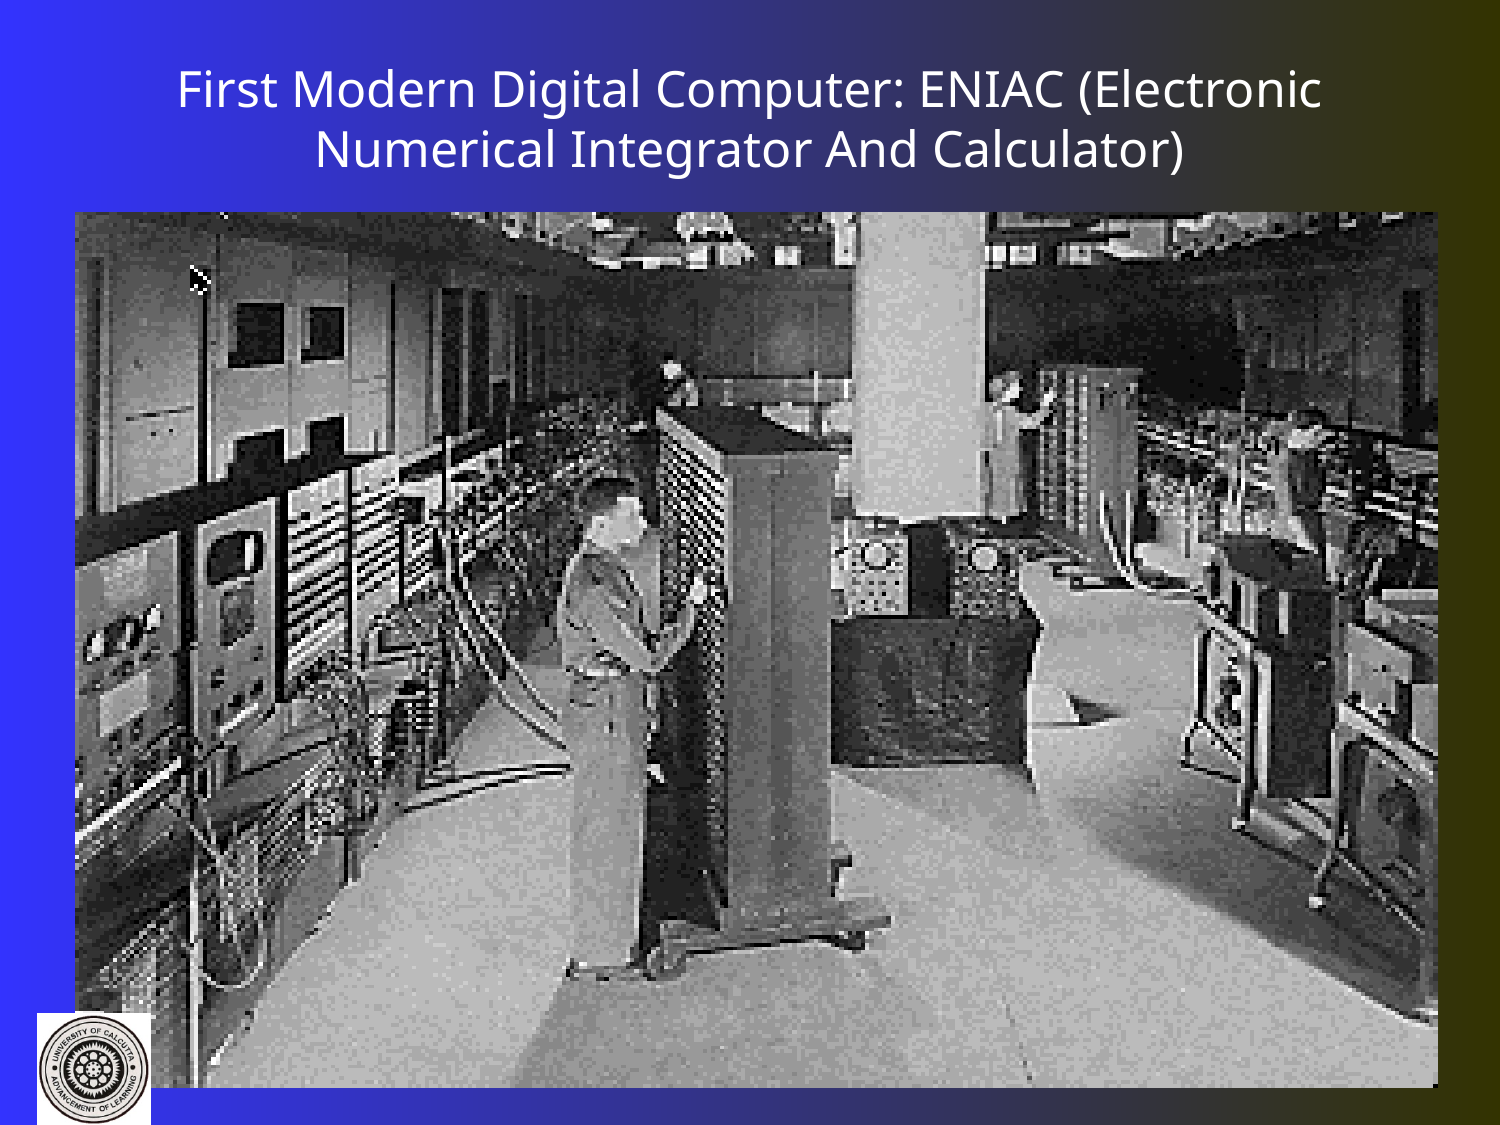

First Modern Digital Computer: ENIAC (Electronic Numerical Integrator And Calculator)